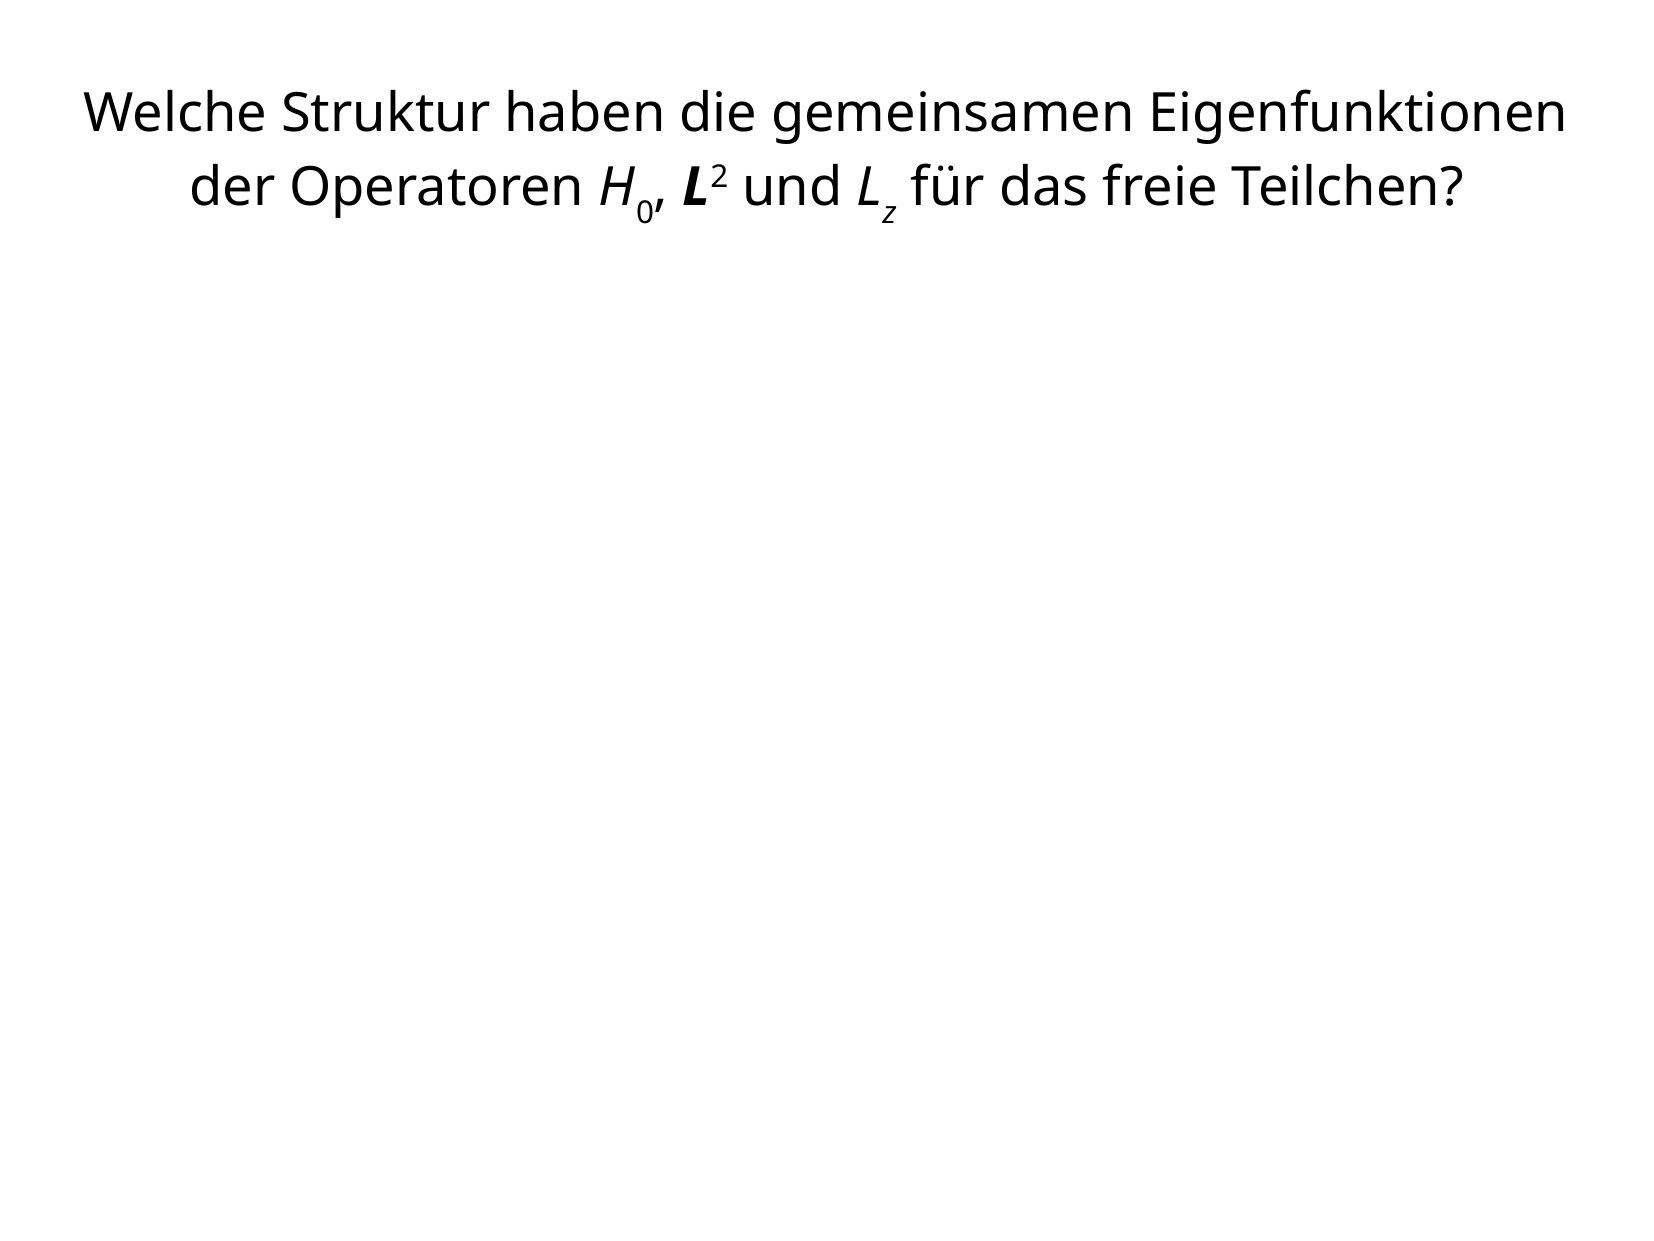

# Welche Struktur haben die gemeinsamen Eigenfunktionen der Operatoren H0, L2 und Lz für das freie Teilchen?